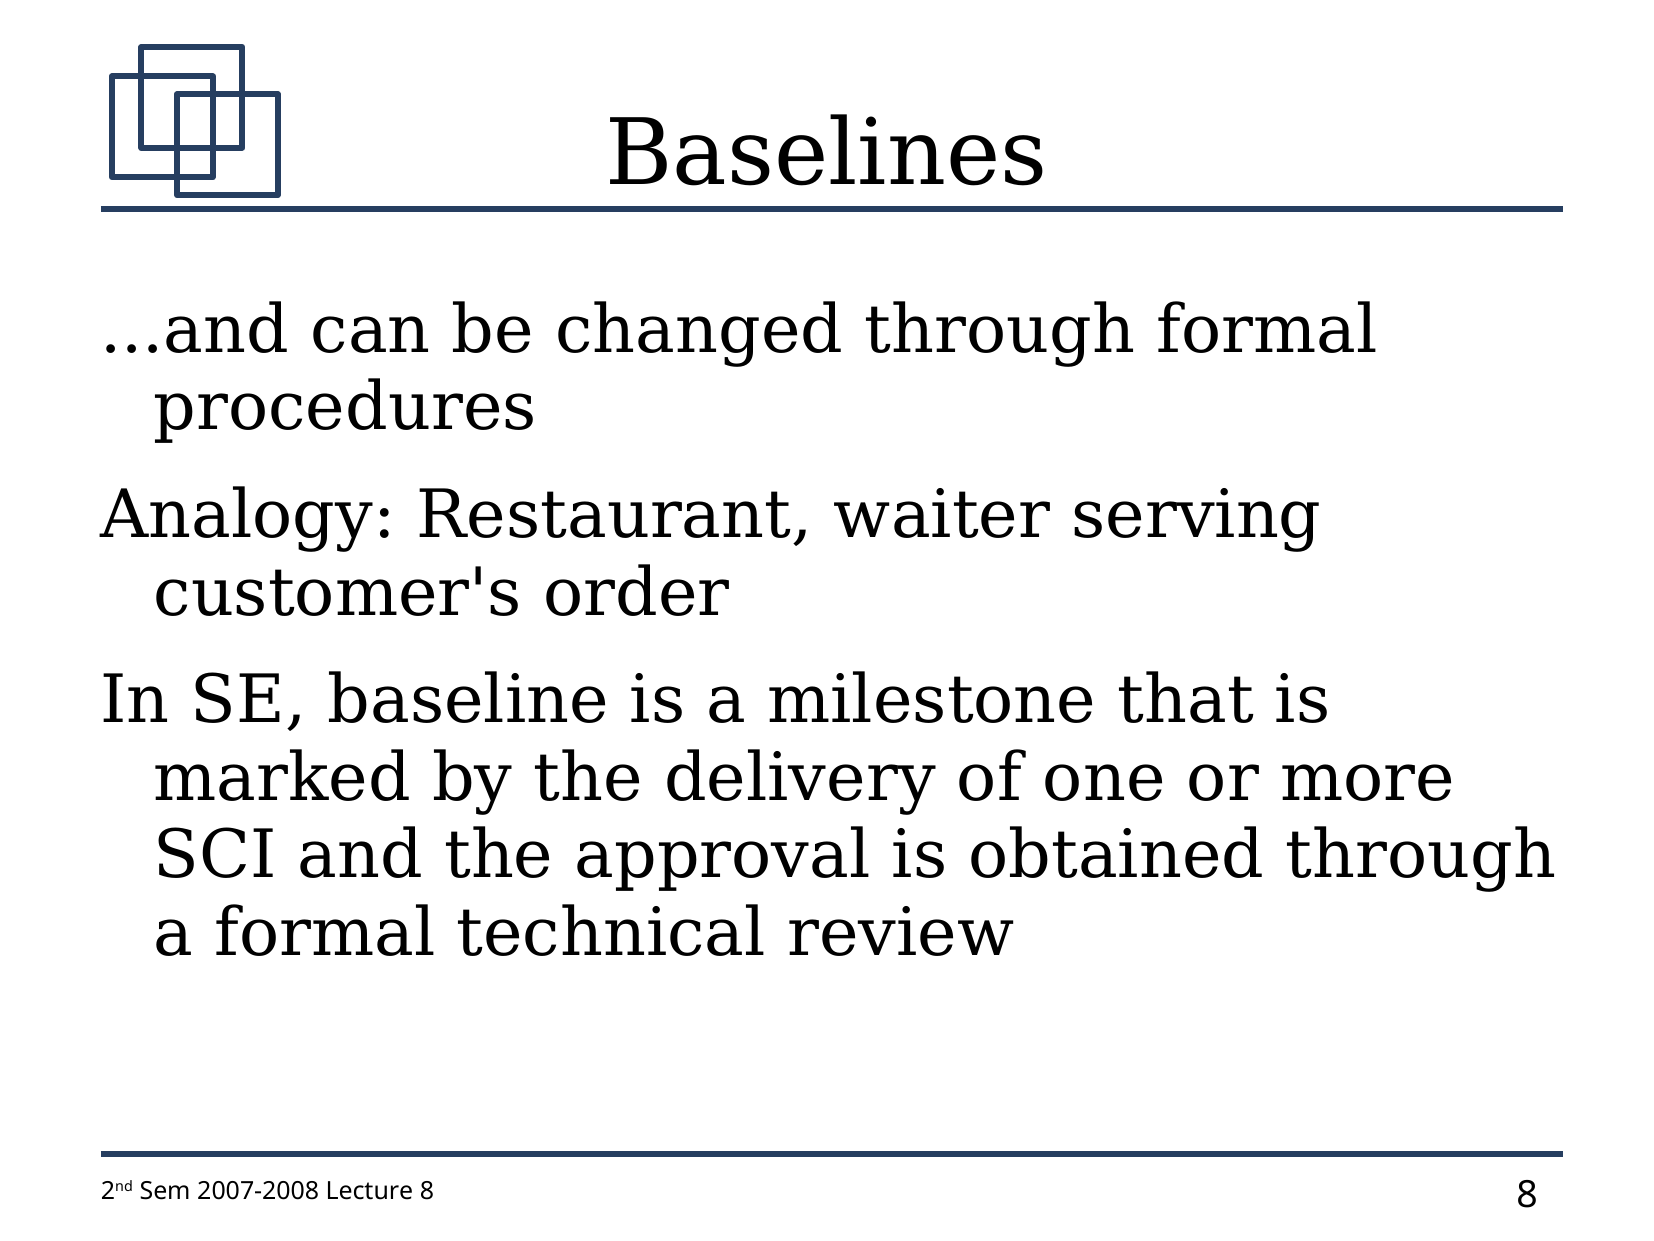

# Baselines
...and can be changed through formal procedures
Analogy: Restaurant, waiter serving customer's order
In SE, baseline is a milestone that is marked by the delivery of one or more SCI and the approval is obtained through a formal technical review